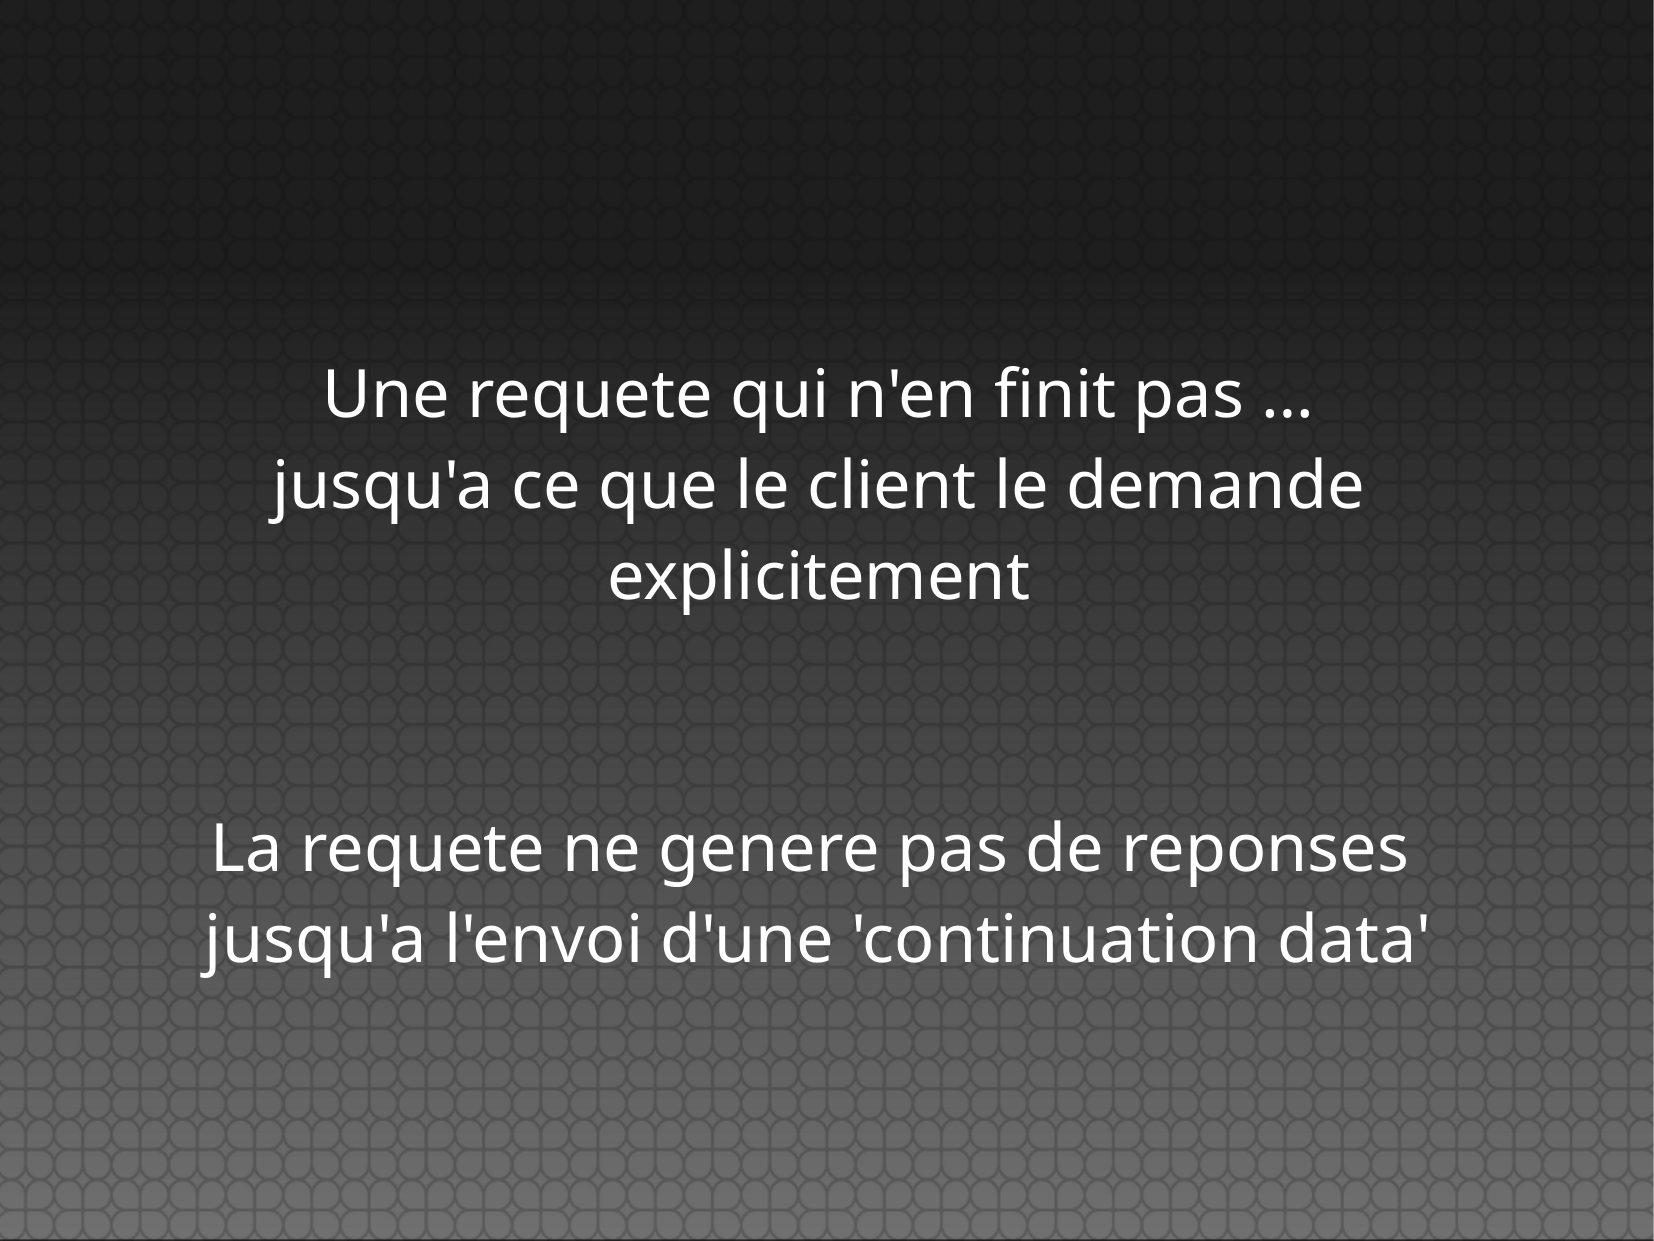

# Une requete qui n'en finit pas … jusqu'a ce que le client le demande explicitement La requete ne genere pas de reponses jusqu'a l'envoi d'une 'continuation data'